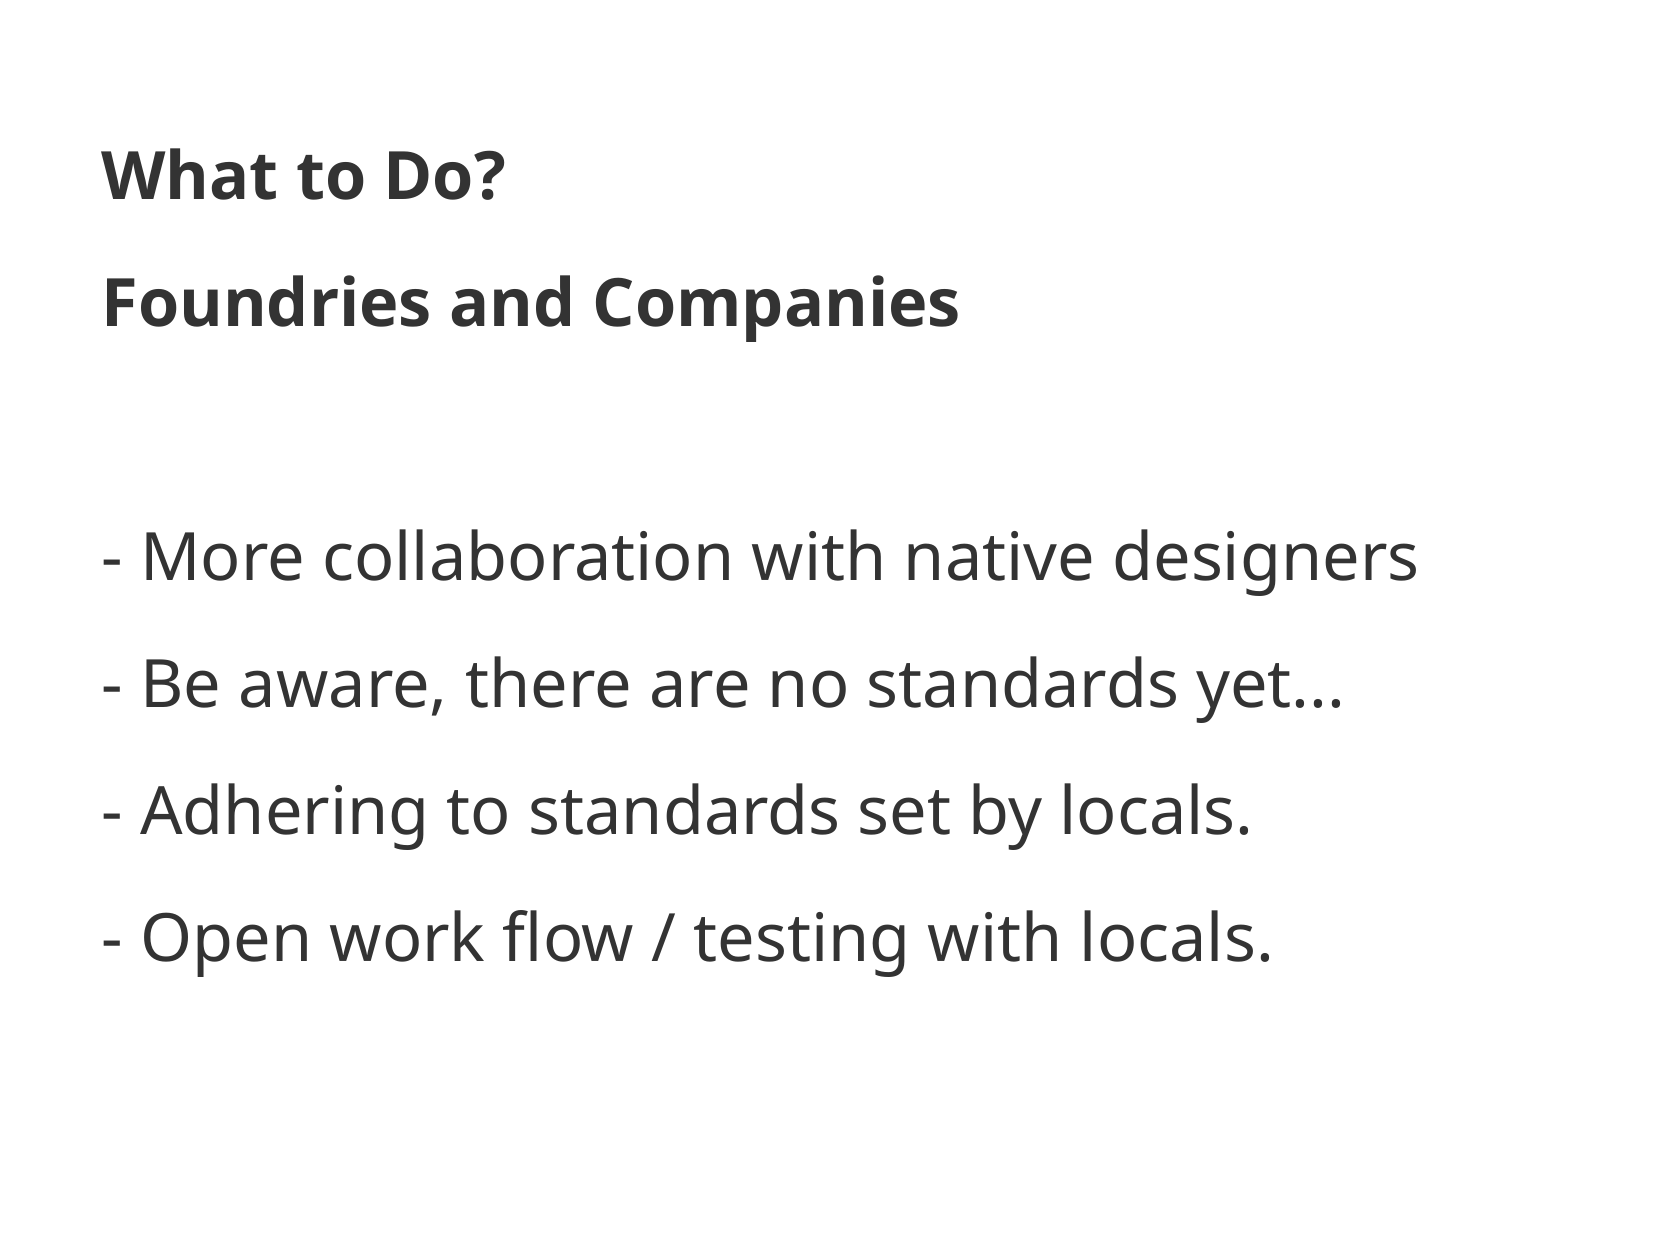

# What to Do? Foundries and Companies - More collaboration with native designers - Be aware, there are no standards yet... - Adhering to standards set by locals. - Open work flow / testing with locals.